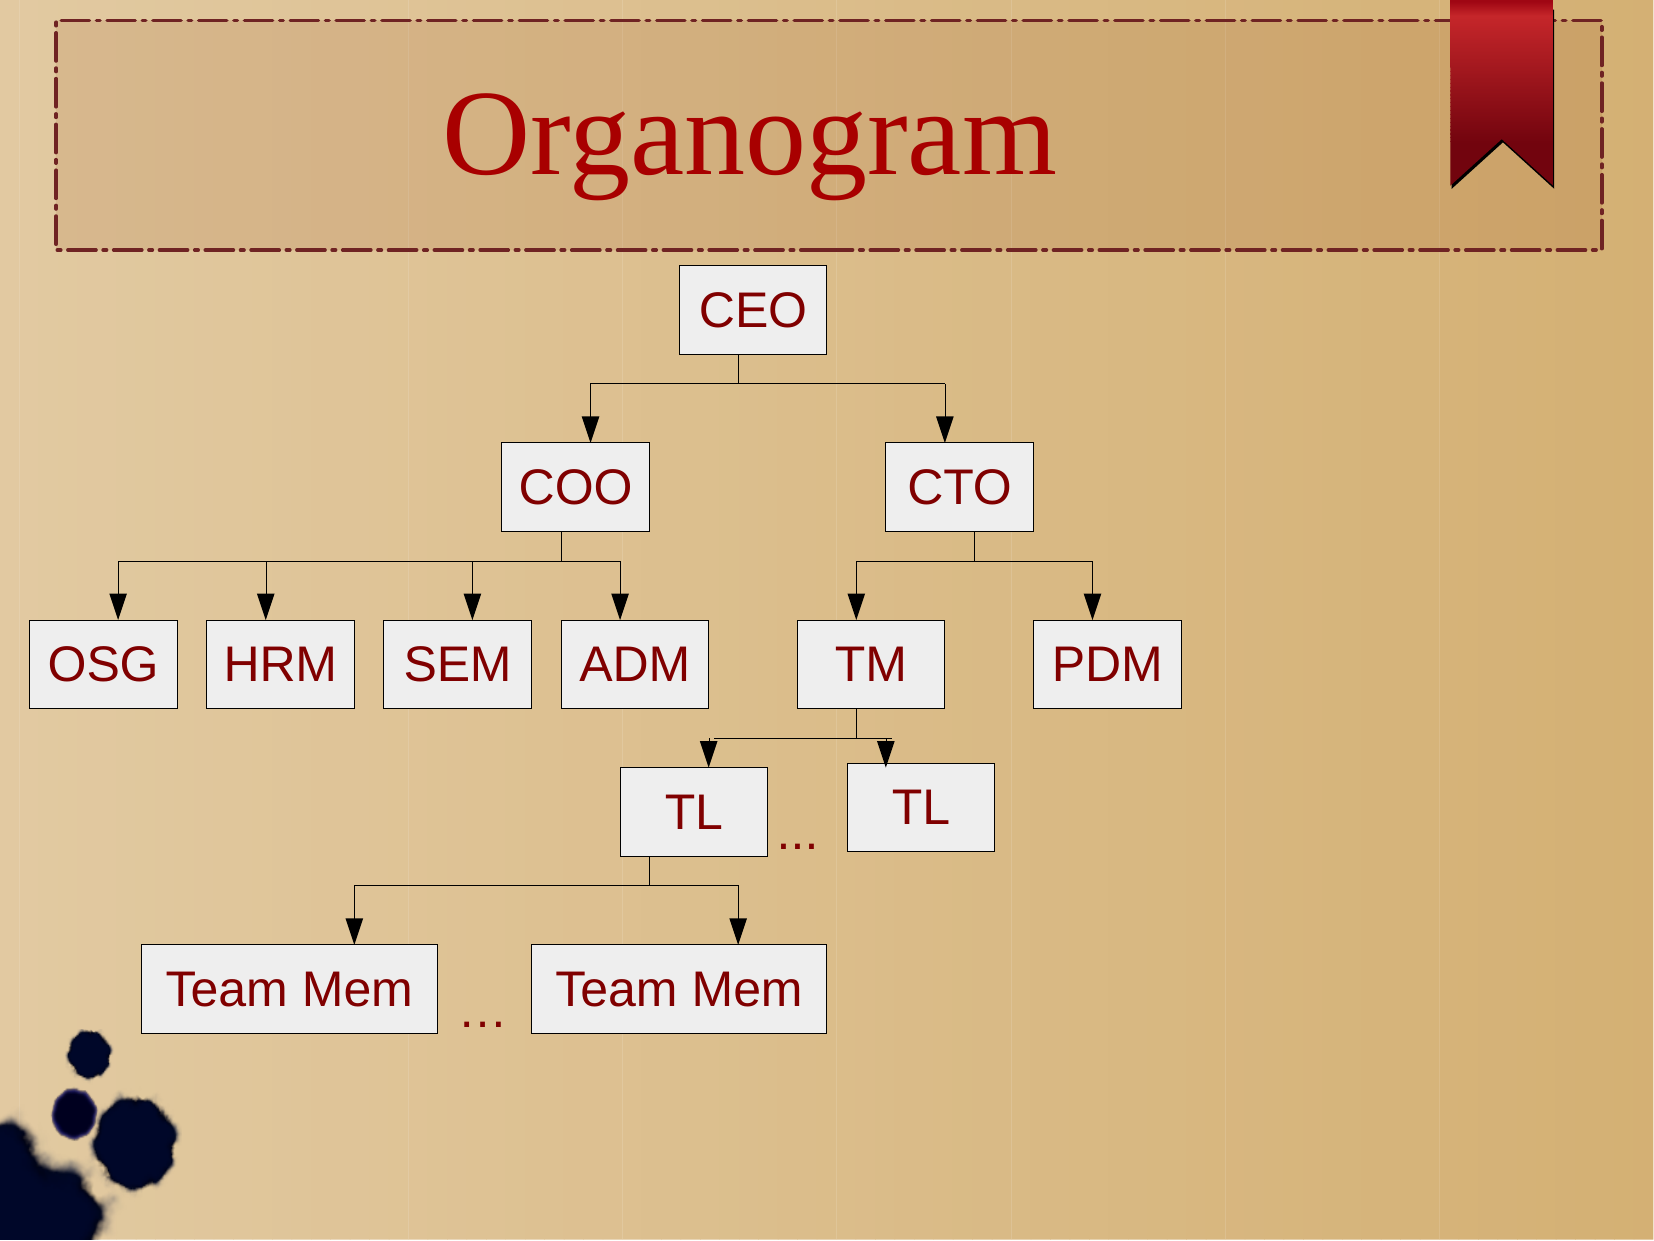

# Organogram
CEO
COO
CTO
OSG
HRM
SEM
ADM
TM
PDM
TL
TL
...
Team Mem
Team Mem
…